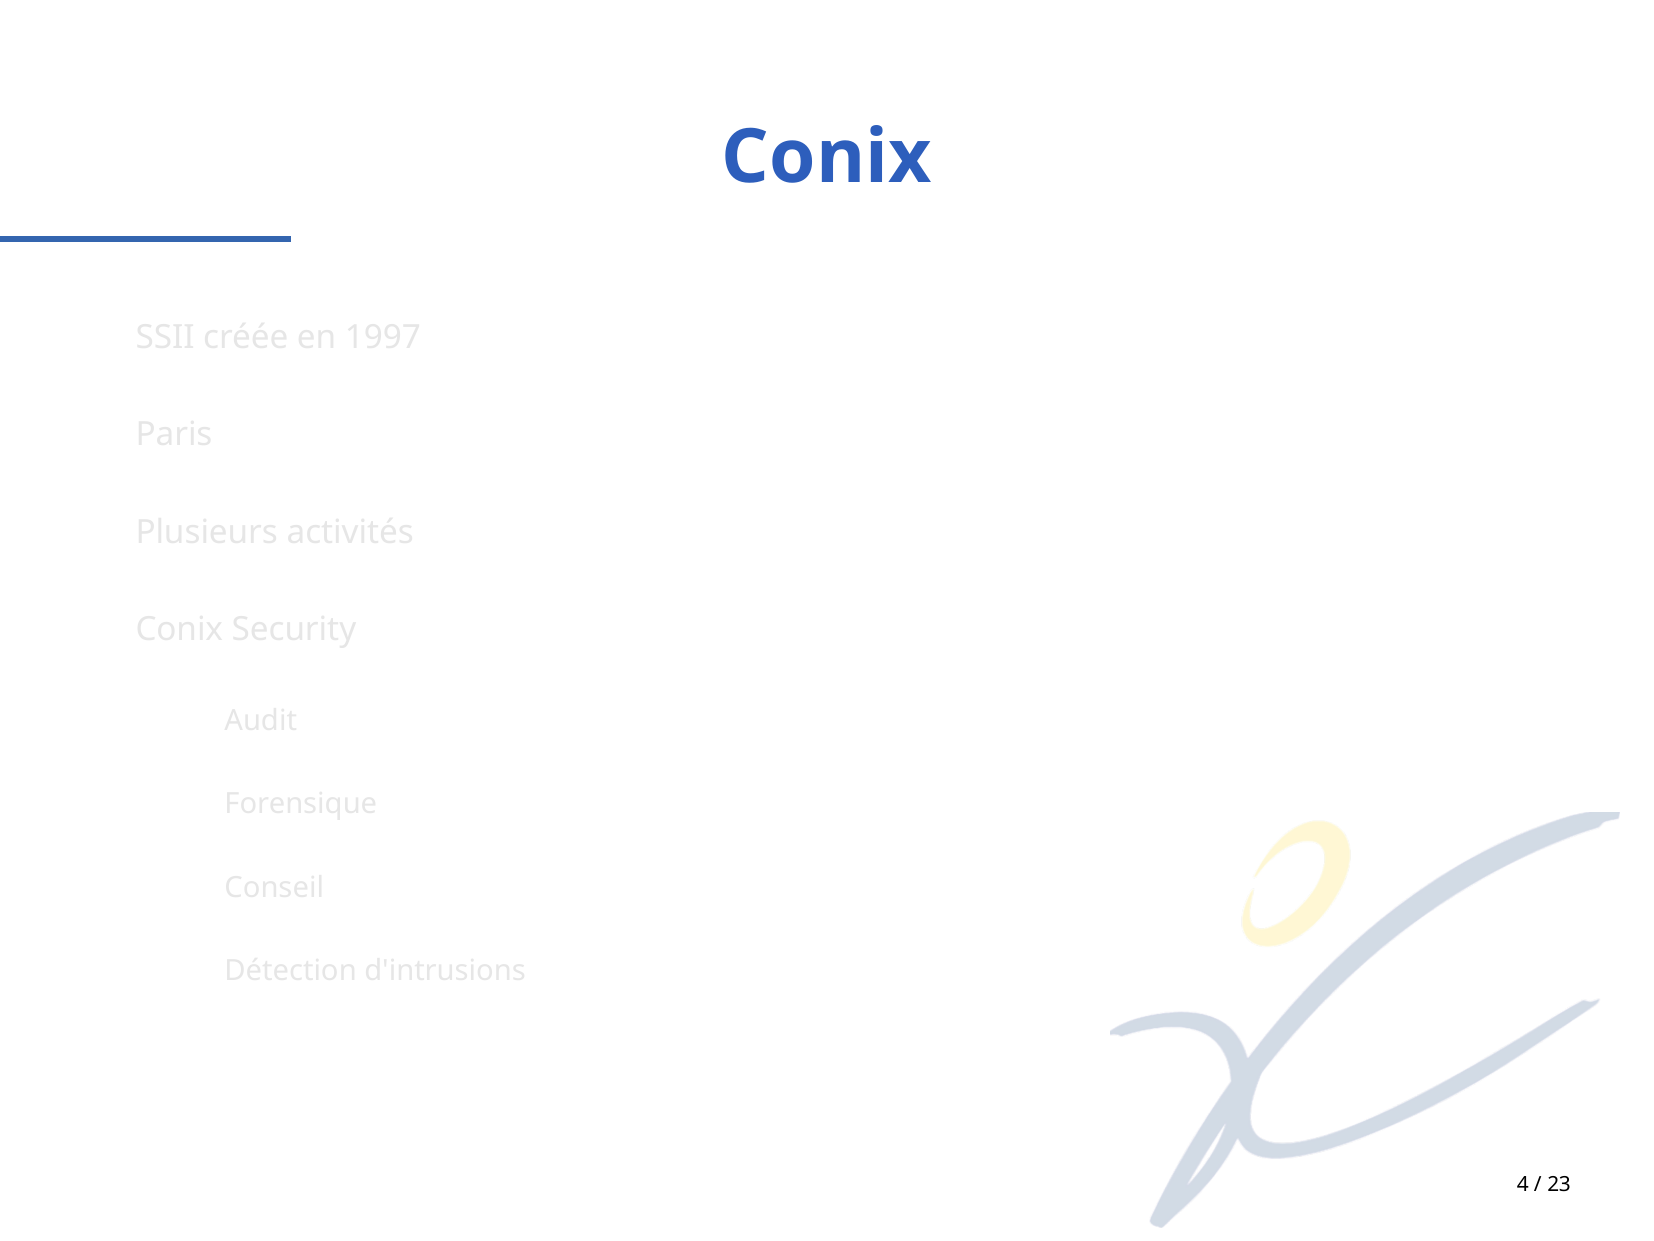

# Conix
SSII créée en 1997
Paris
Plusieurs activités
Conix Security
Audit
Forensique
Conseil
Détection d'intrusions
4